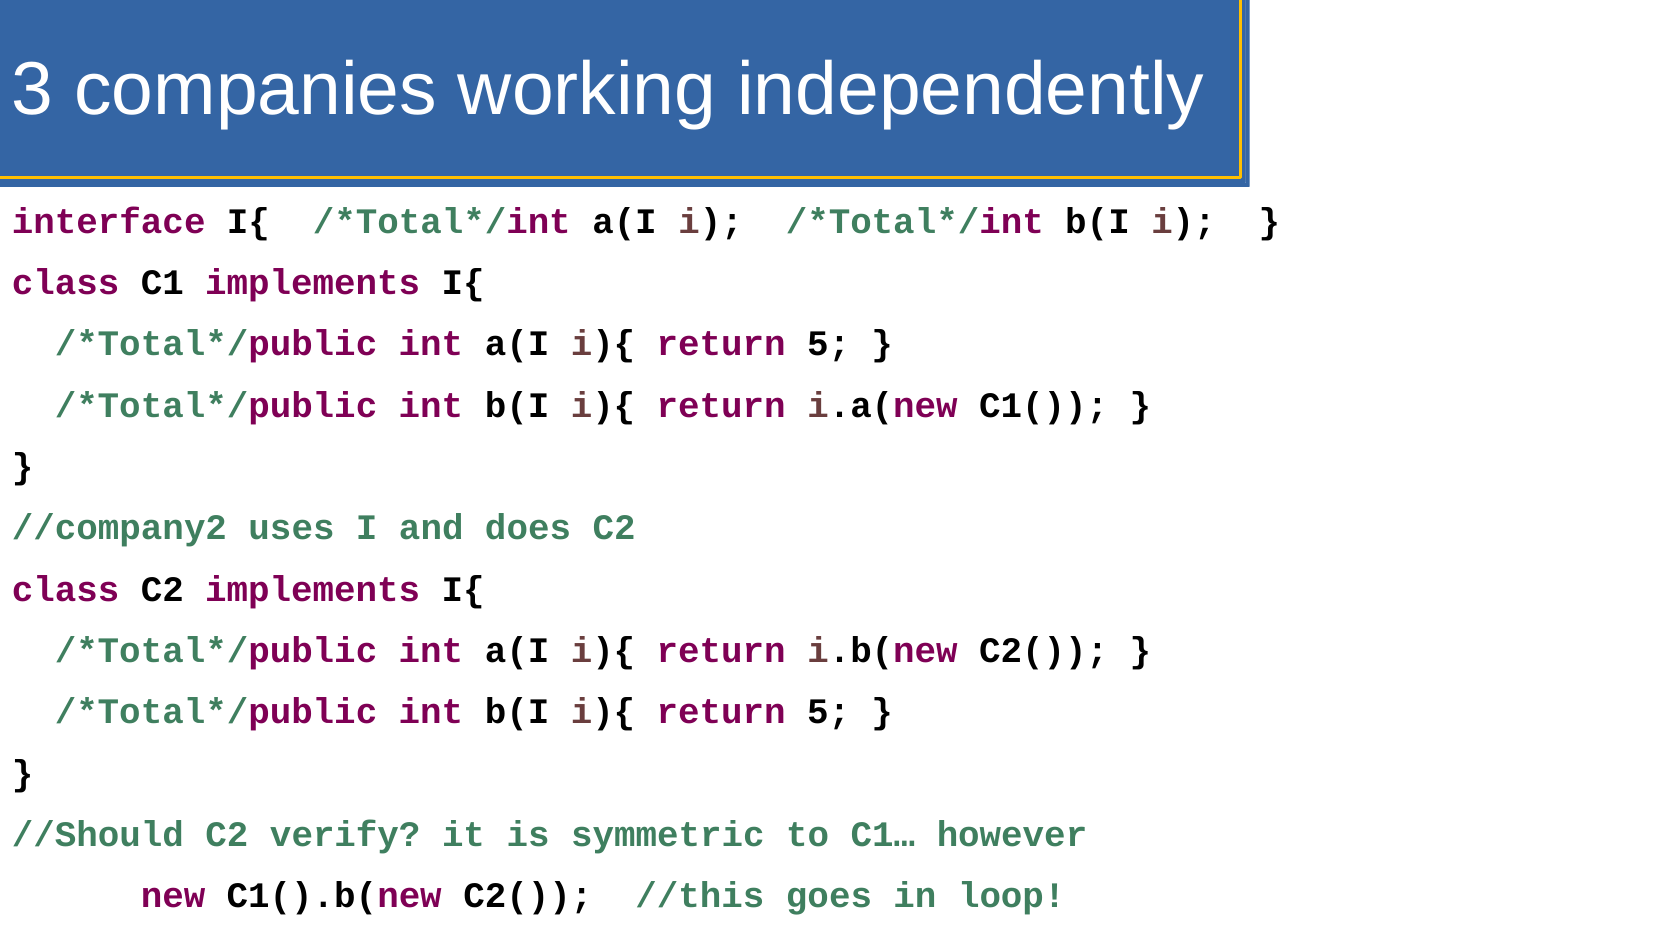

# 3 companies working independently
interface I{ /*Total*/int a(I i); /*Total*/int b(I i); }
class C1 implements I{
 /*Total*/public int a(I i){ return 5; }
 /*Total*/public int b(I i){ return i.a(new C1()); }
}
//company2 uses I and does C2
class C2 implements I{
 /*Total*/public int a(I i){ return i.b(new C2()); }
 /*Total*/public int b(I i){ return 5; }
}
//Should C2 verify? it is symmetric to C1… however
 new C1().b(new C2()); //this goes in loop!